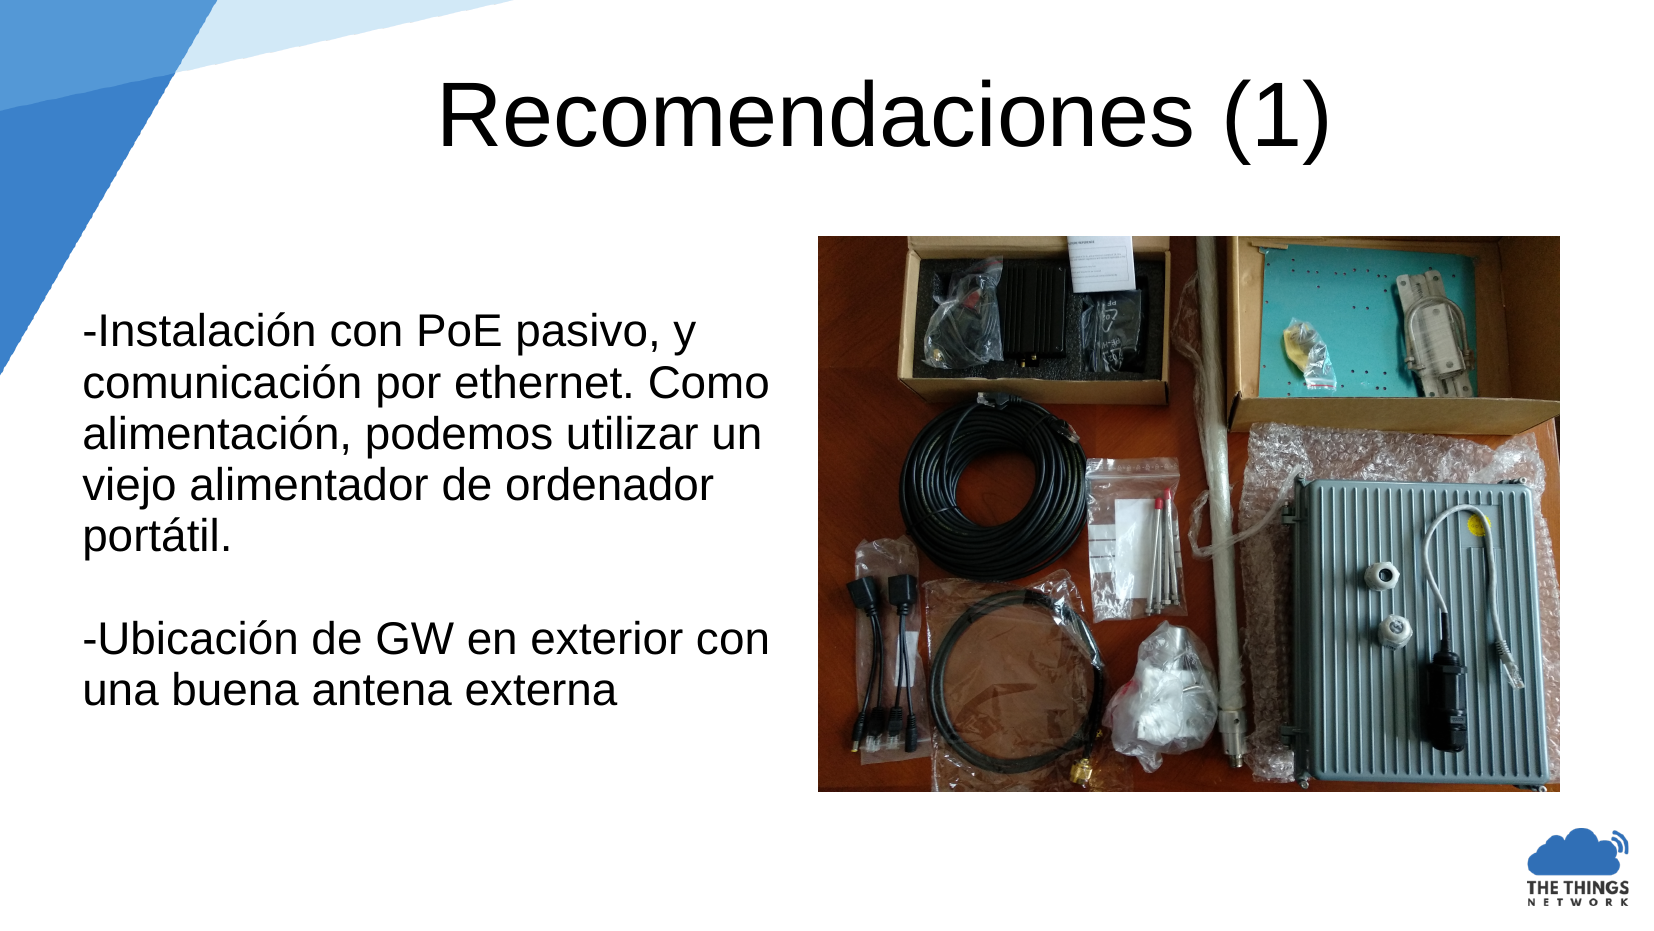

# Recomendaciones (1)
-Instalación con PoE pasivo, y comunicación por ethernet. Como alimentación, podemos utilizar un viejo alimentador de ordenador portátil.
-Ubicación de GW en exterior con una buena antena externa